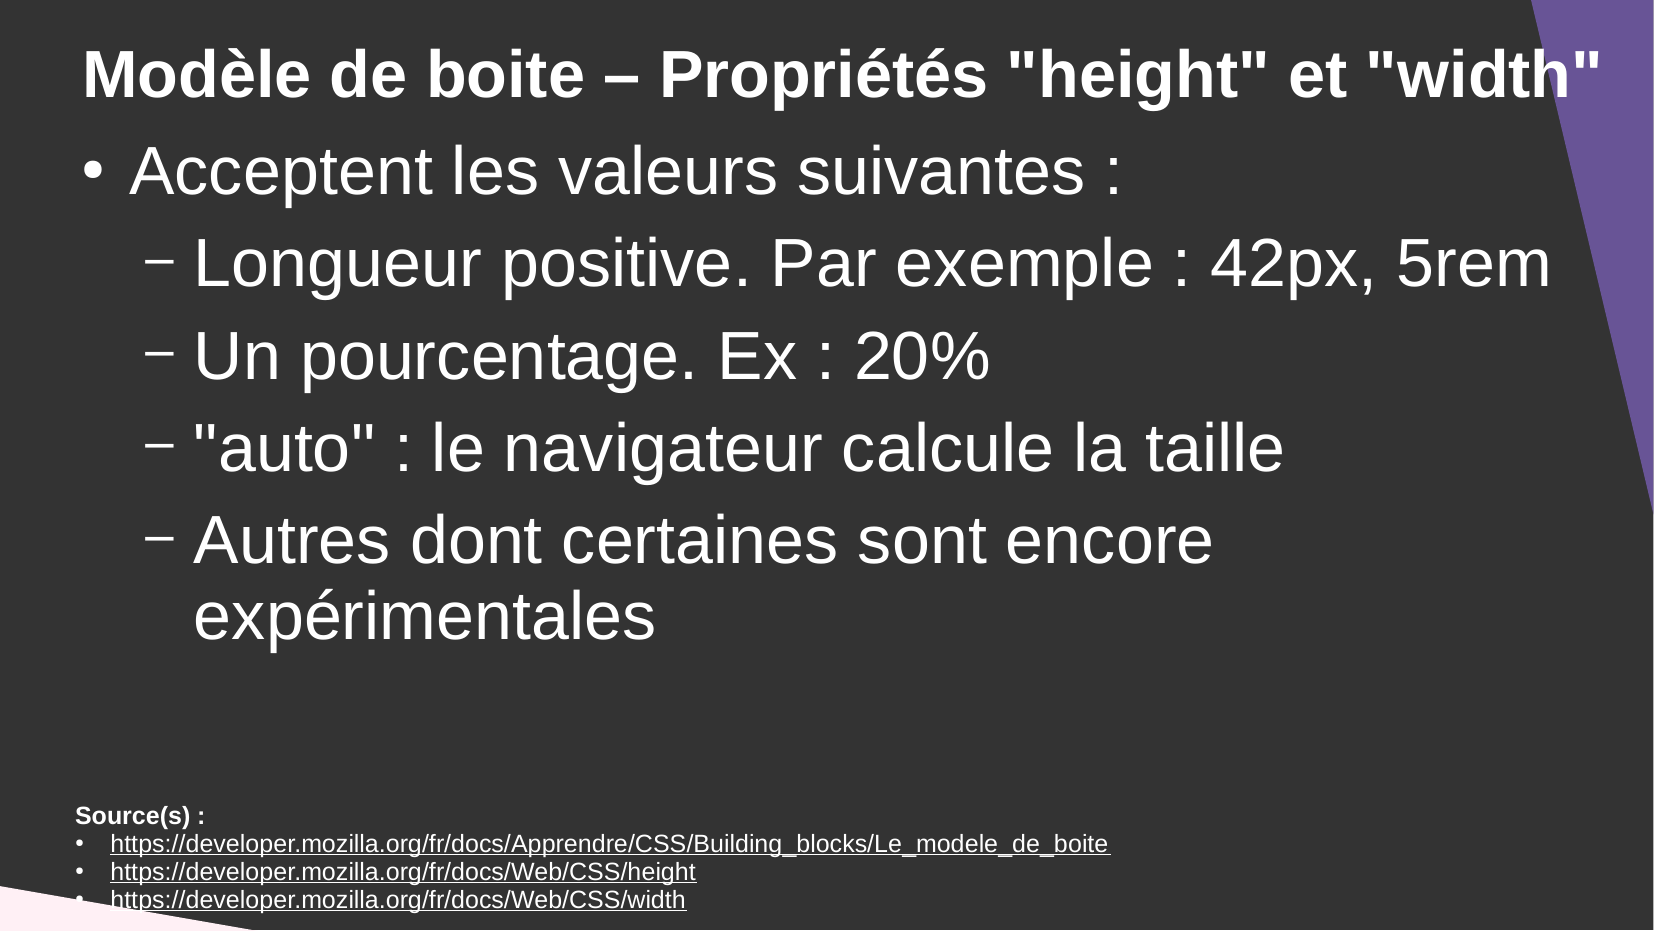

# Modèle de boite – Propriétés "height" et "width"
Acceptent les valeurs suivantes :
Longueur positive. Par exemple : 42px, 5rem
Un pourcentage. Ex : 20%
"auto" : le navigateur calcule la taille
Autres dont certaines sont encore expérimentales
Source(s) :
https://developer.mozilla.org/fr/docs/Apprendre/CSS/Building_blocks/Le_modele_de_boite
https://developer.mozilla.org/fr/docs/Web/CSS/height
https://developer.mozilla.org/fr/docs/Web/CSS/width